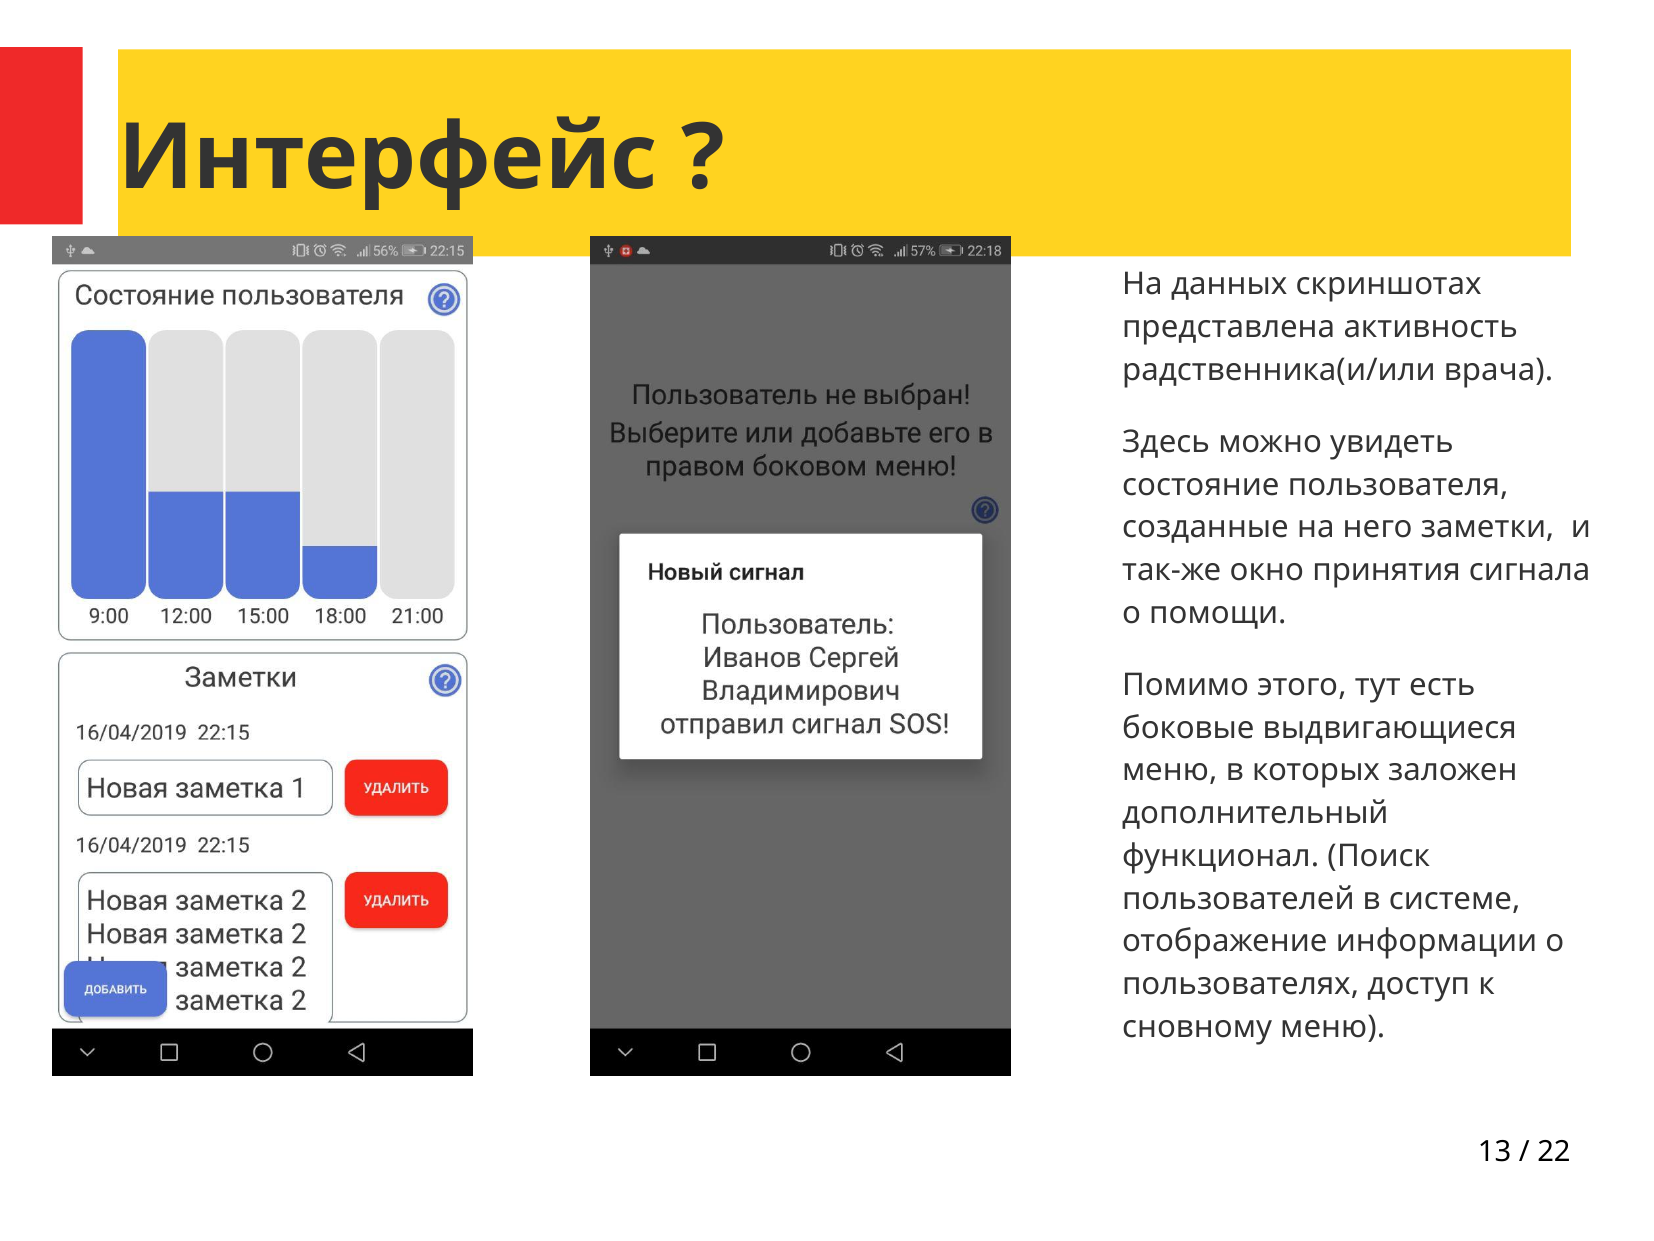

# Интерфейс ?
На данных скриншотах представлена активность радственника(и/или врача).
Здесь можно увидеть состояние пользователя, созданные на него заметки, и так-же окно принятия сигнала о помощи.
Помимо этого, тут есть боковые выдвигающиеся меню, в которых заложен дополнительный функционал. (Поиск пользователей в системе, отображение информации о пользователях, доступ к сновному меню).
13